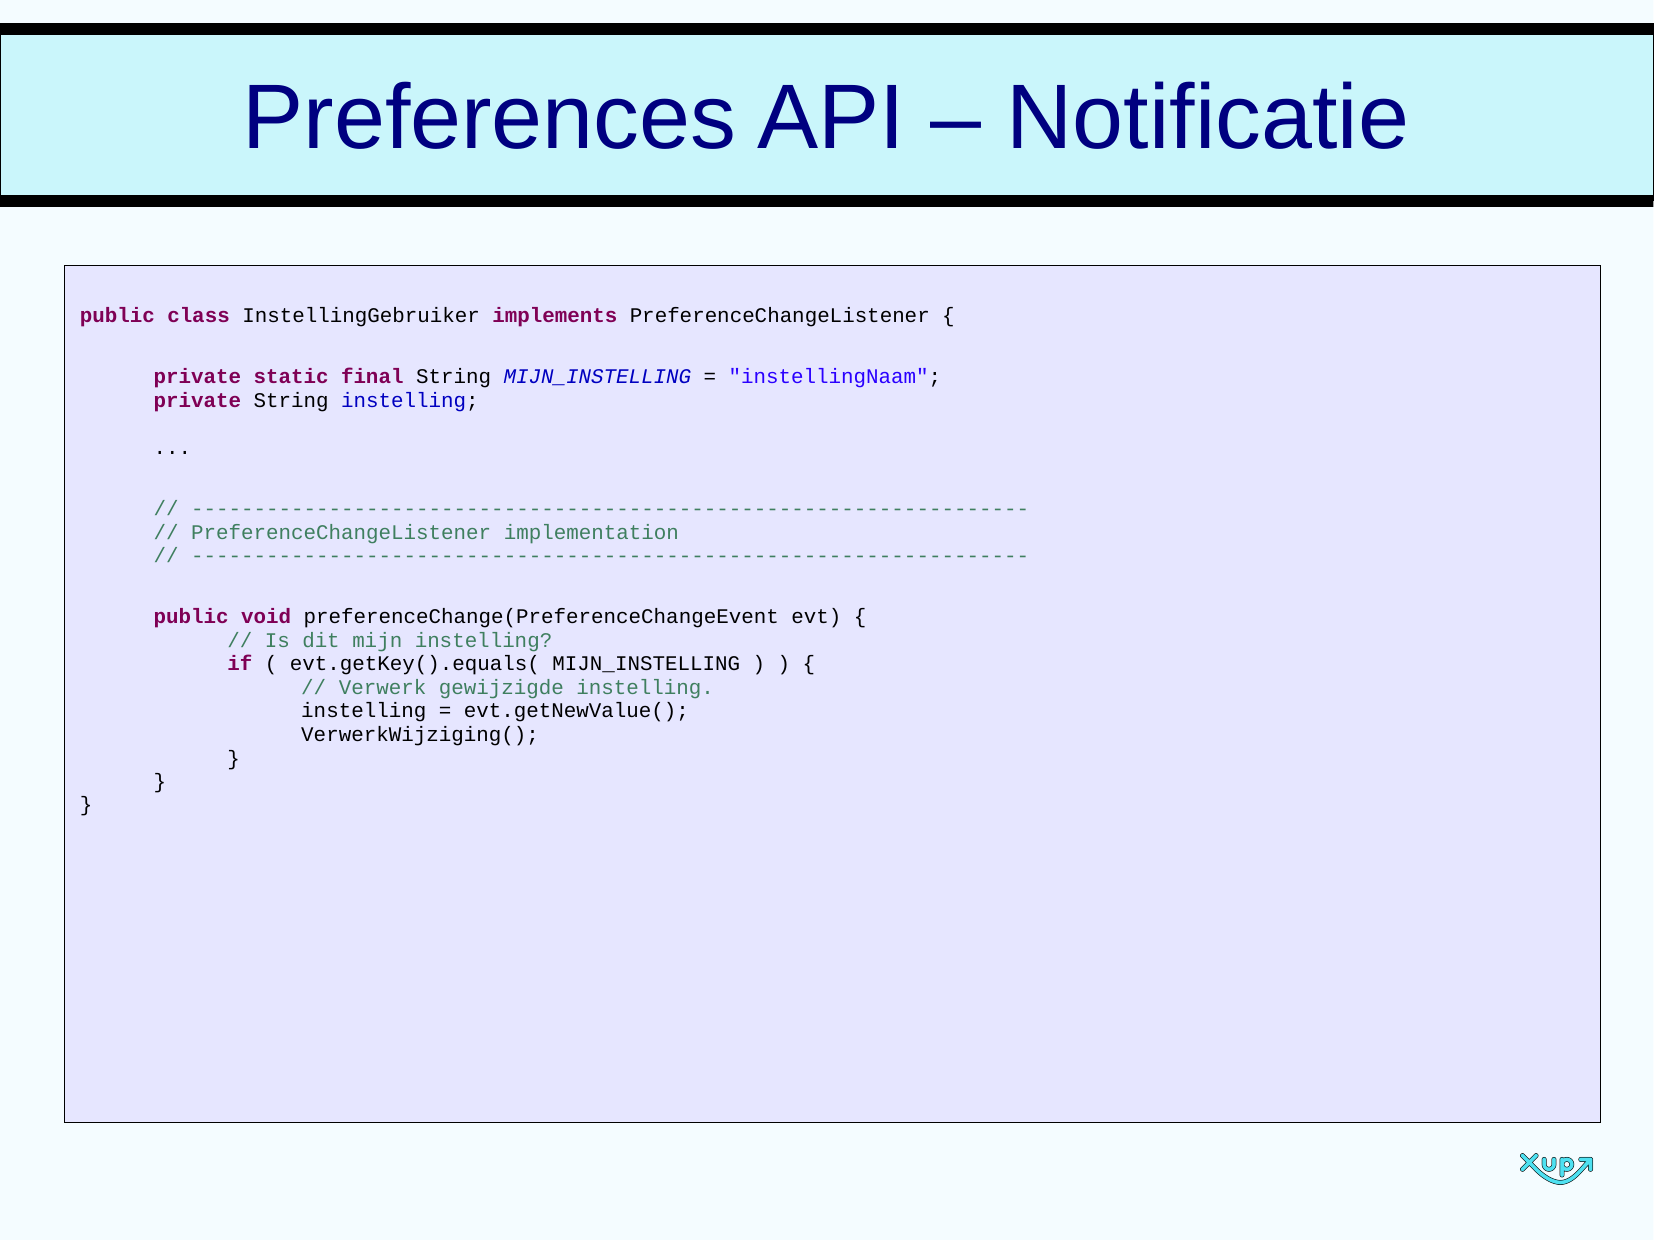

# Preferences API – Notificatie
public class InstellingGebruiker implements PreferenceChangeListener {
	private static final String MIJN_INSTELLING = "instellingNaam";
	private String instelling;
	...
	// -------------------------------------------------------------------
	// PreferenceChangeListener implementation
	// -------------------------------------------------------------------
	public void preferenceChange(PreferenceChangeEvent evt) {
		// Is dit mijn instelling?
		if ( evt.getKey().equals( MIJN_INSTELLING ) ) {
			// Verwerk gewijzigde instelling.
			instelling = evt.getNewValue();
			VerwerkWijziging();
		}
	}
}